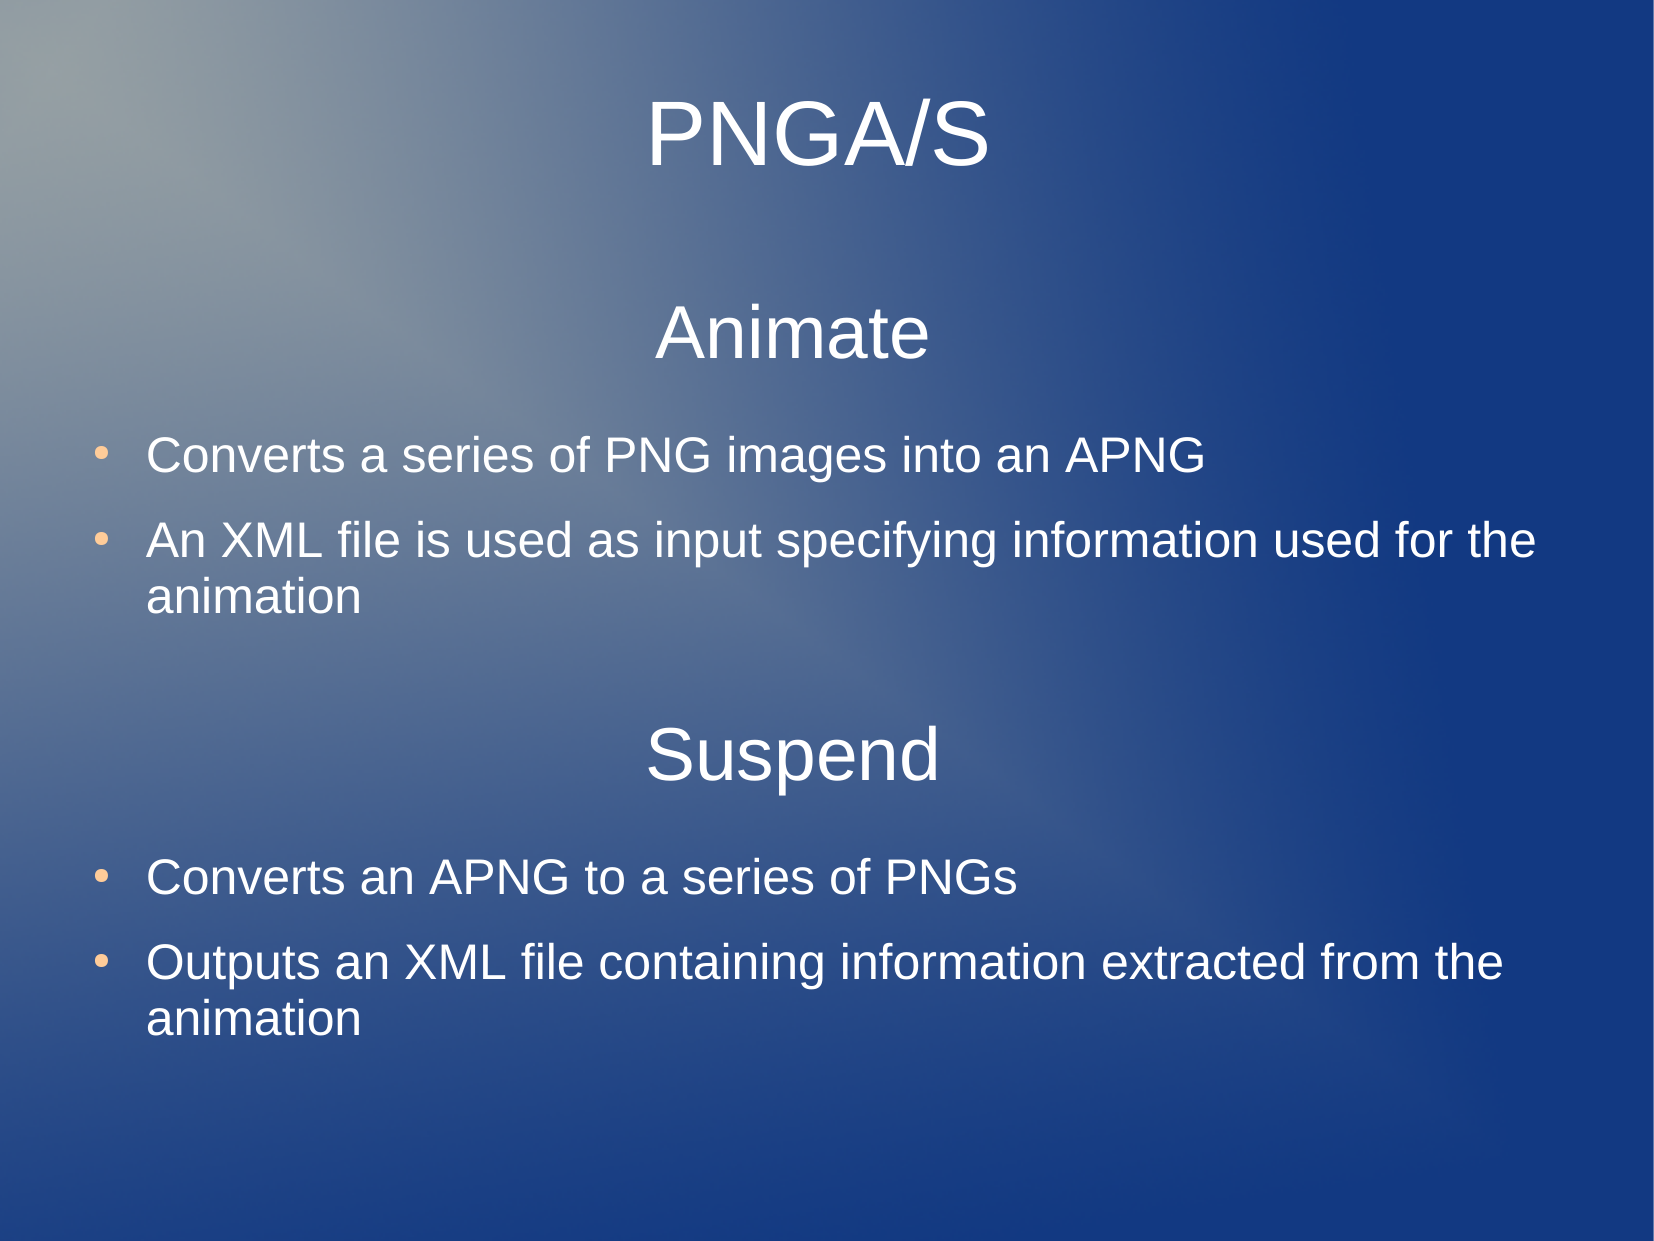

# PNGA/S
Animate
Converts a series of PNG images into an APNG
An XML file is used as input specifying information used for the animation
Suspend
Converts an APNG to a series of PNGs
Outputs an XML file containing information extracted from the animation